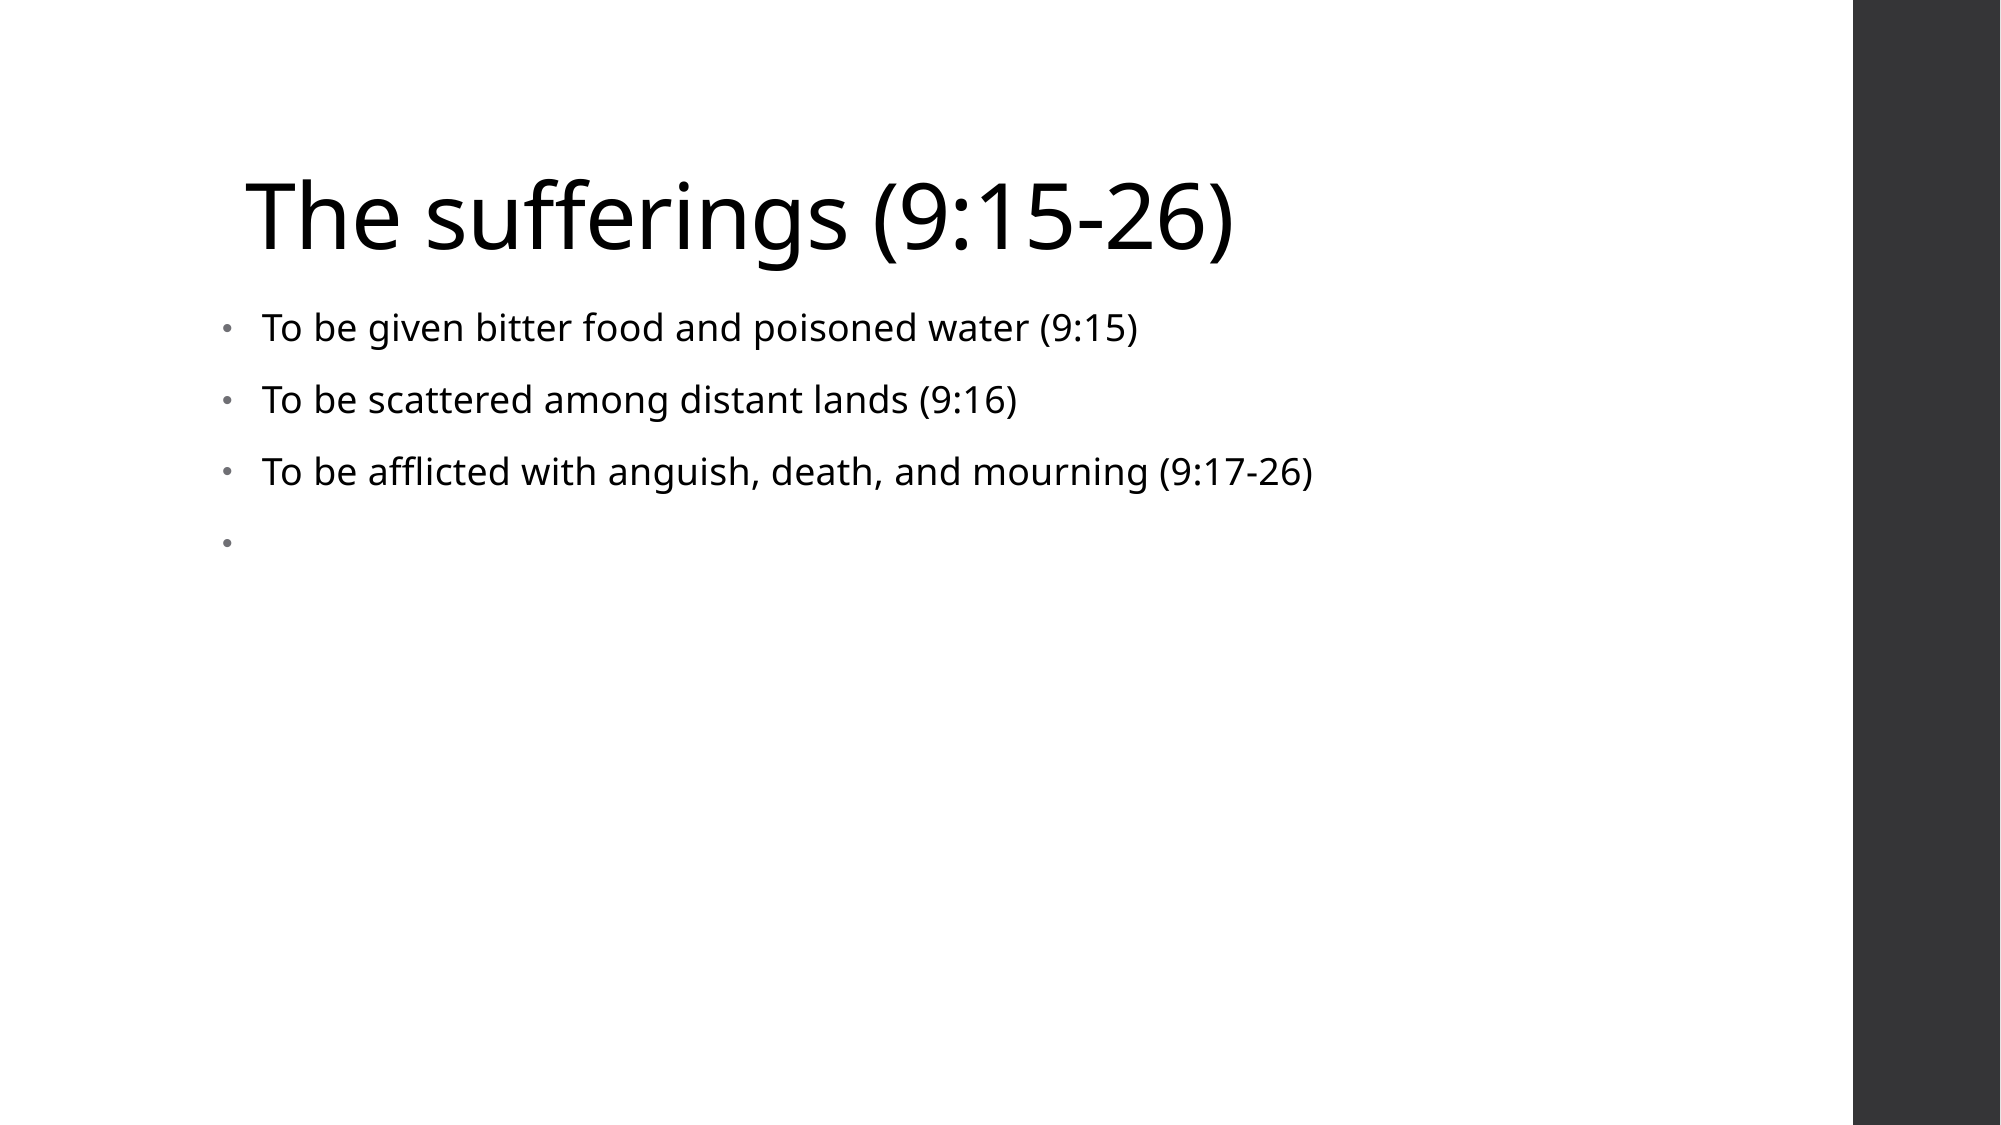

# The sufferings (9:15-26)
 To be given bitter food and poisoned water (9:15)
 To be scattered among distant lands (9:16)
 To be afflicted with anguish, death, and mourning (9:17-26)